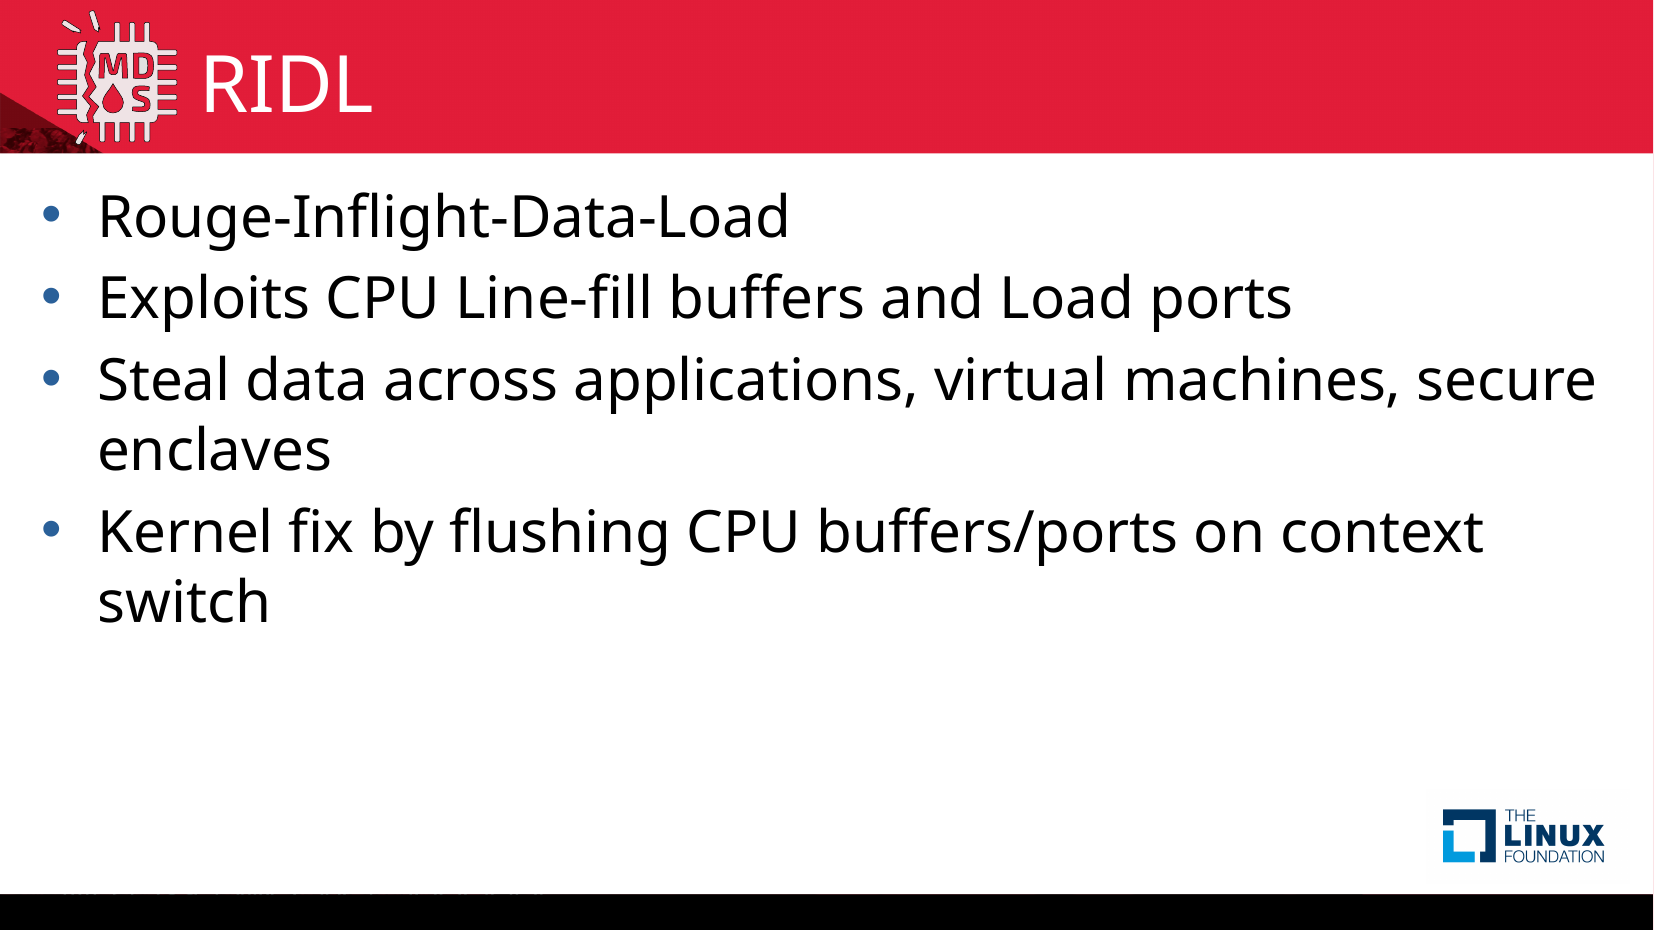

# RIDL
Rouge-Inflight-Data-Load
Exploits CPU Line-fill buffers and Load ports
Steal data across applications, virtual machines, secure enclaves
Kernel fix by flushing CPU buffers/ports on context switch